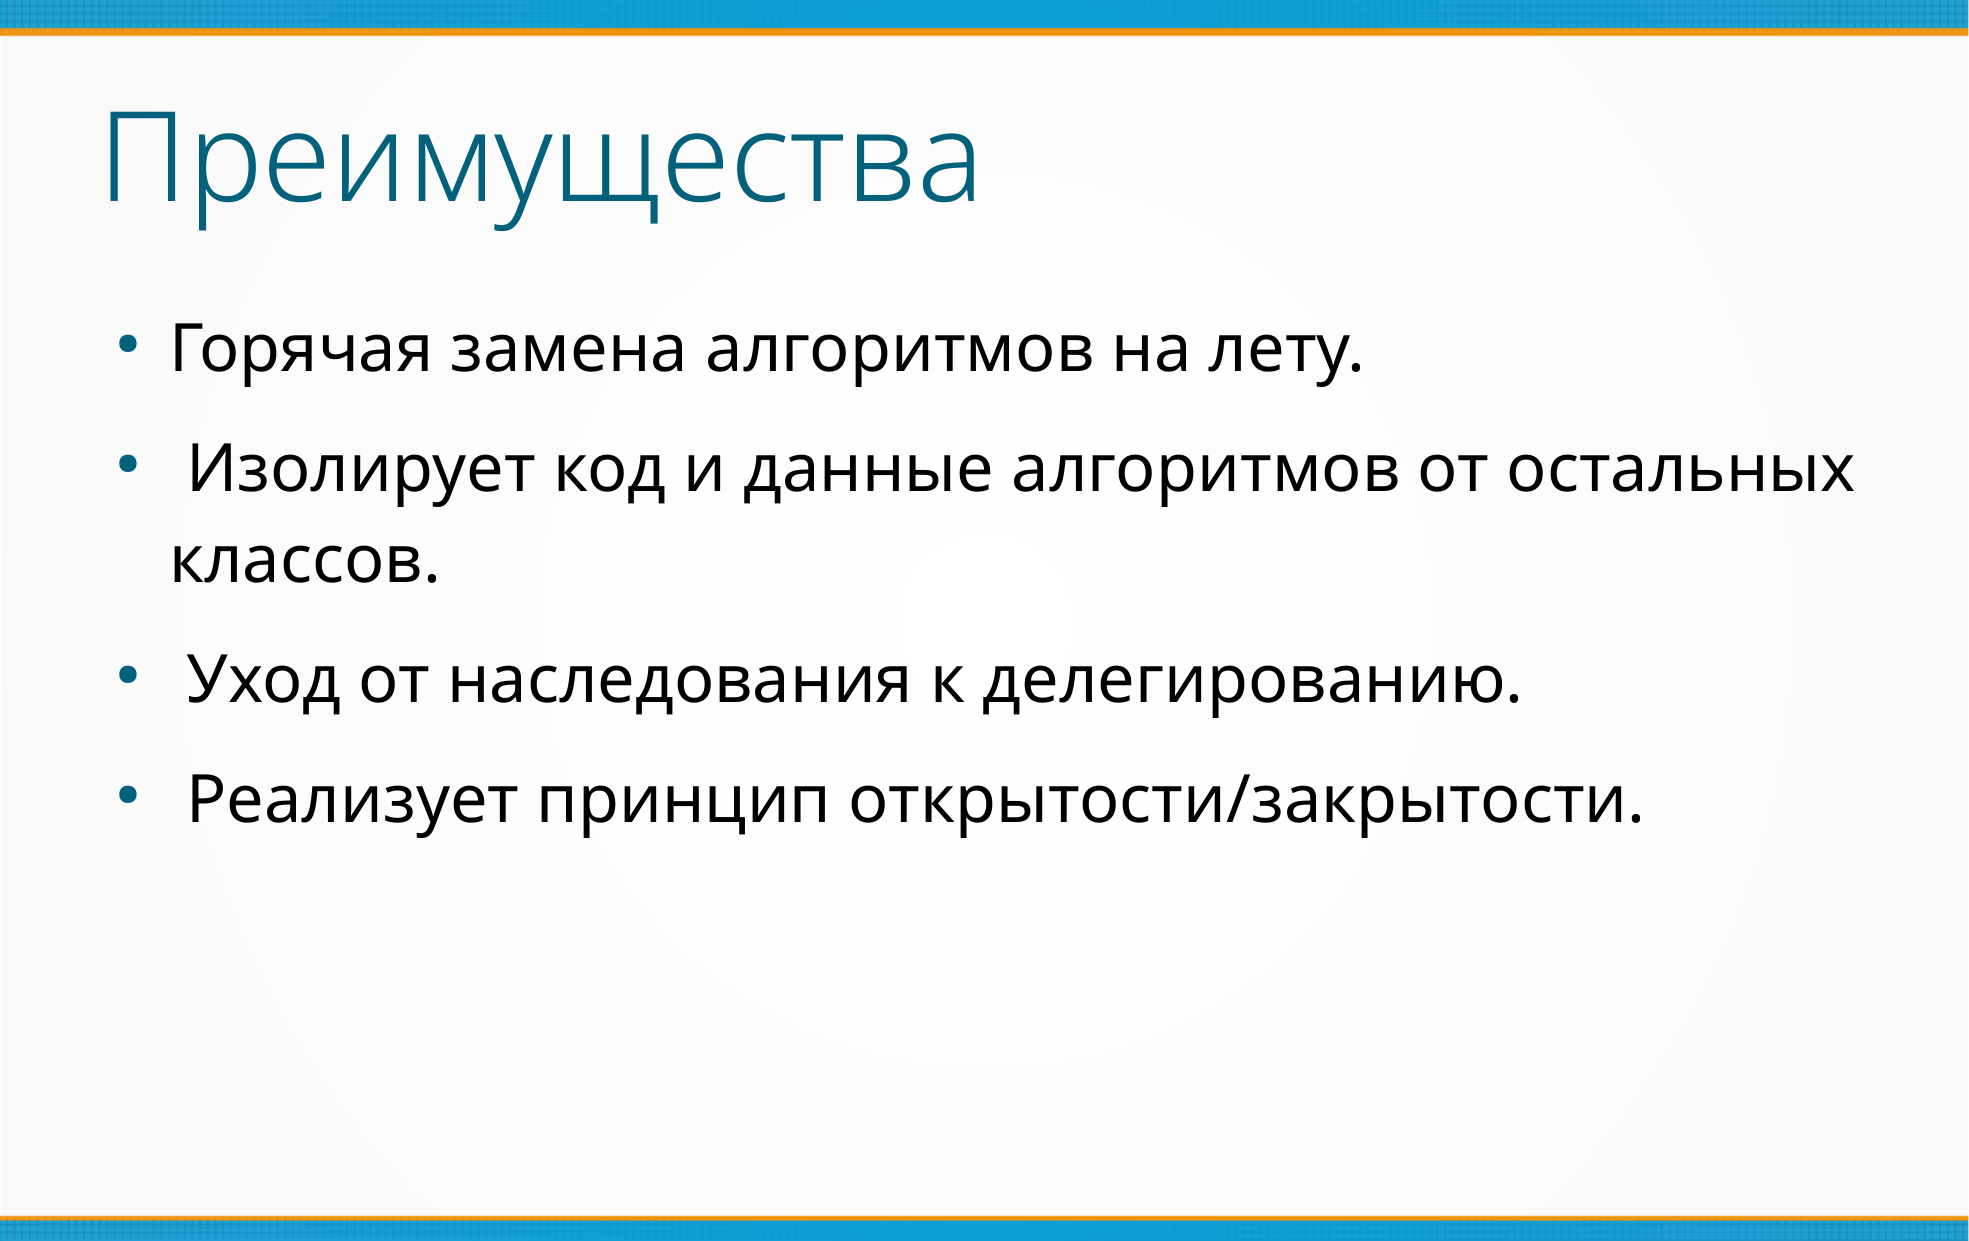

# Преимущества
Горячая замена алгоритмов на лету.
 Изолирует код и данные алгоритмов от остальных классов.
 Уход от наследования к делегированию.
 Реализует принцип открытости/закрытости.